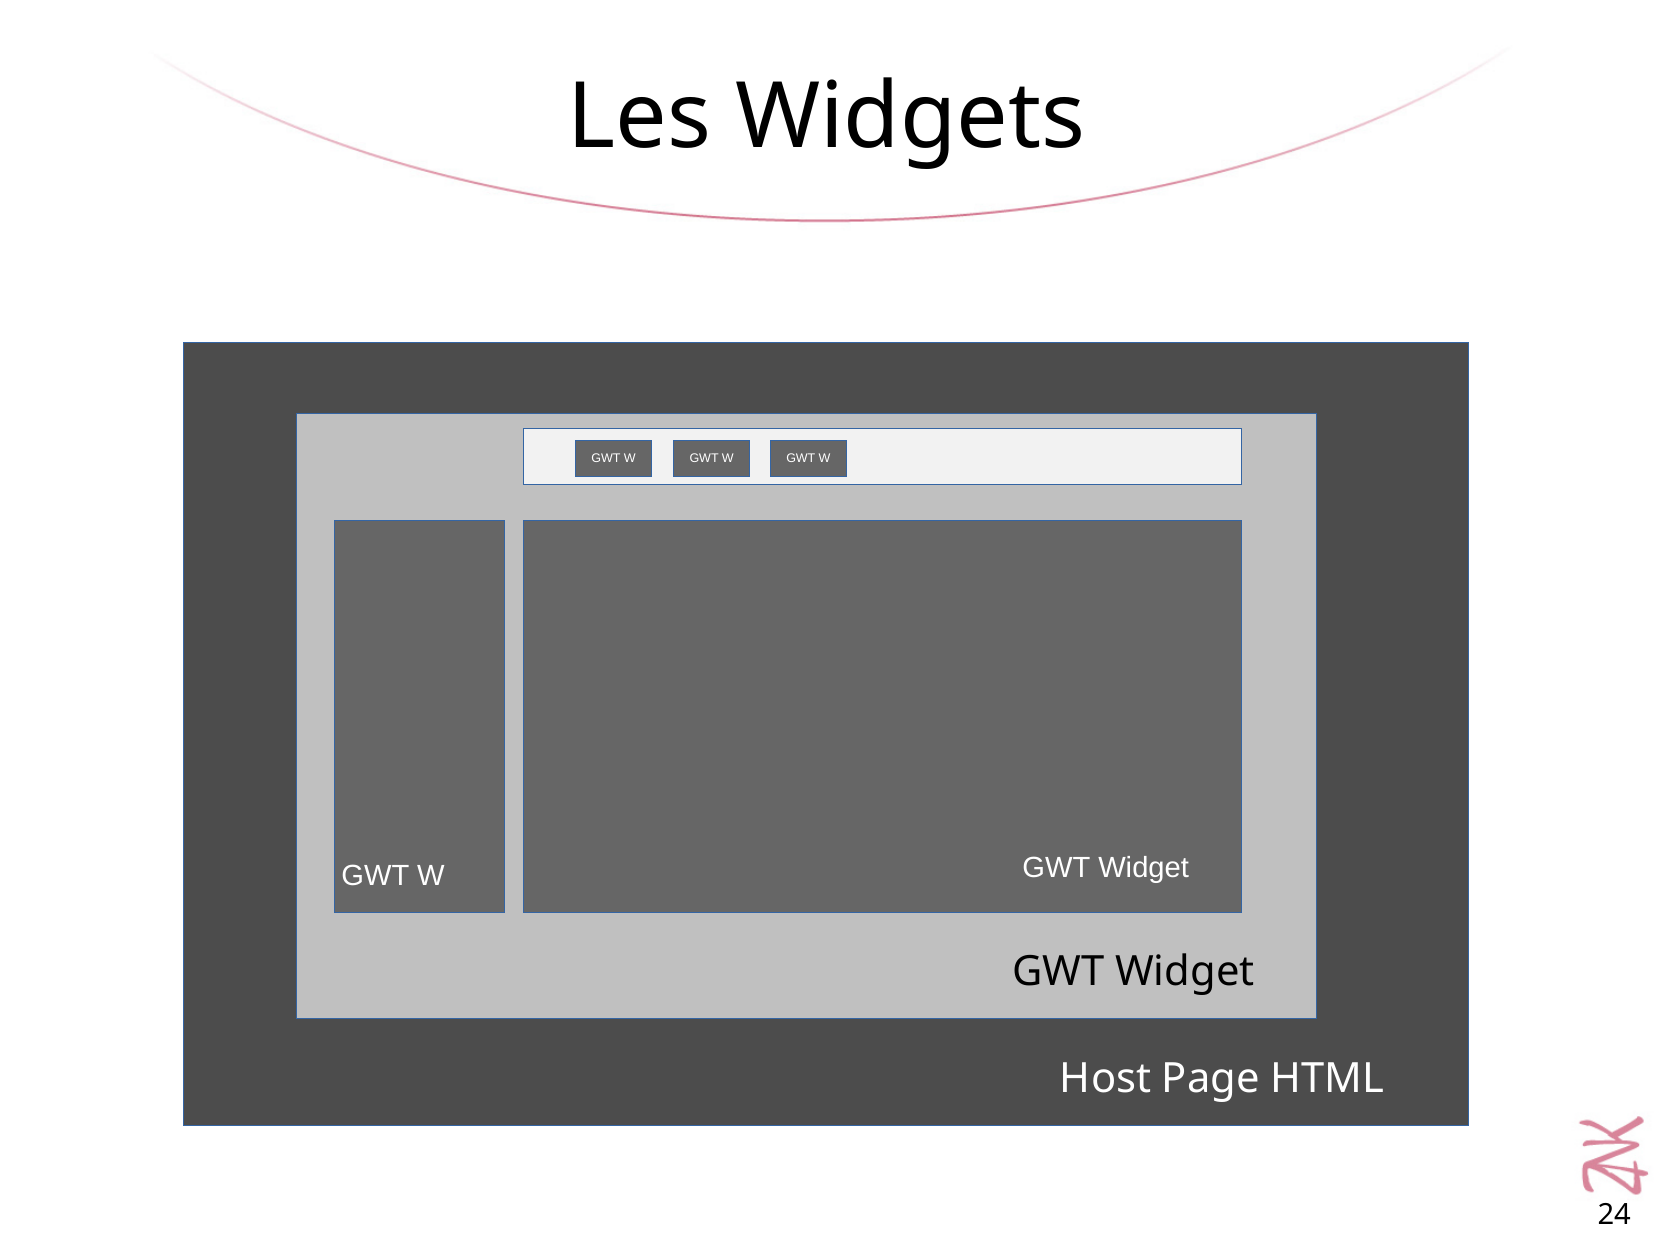

# Les Widgets
GWT W
GWT W
GWT W
GWT Widget
GWT W
GWT Widget
Host Page HTML
24